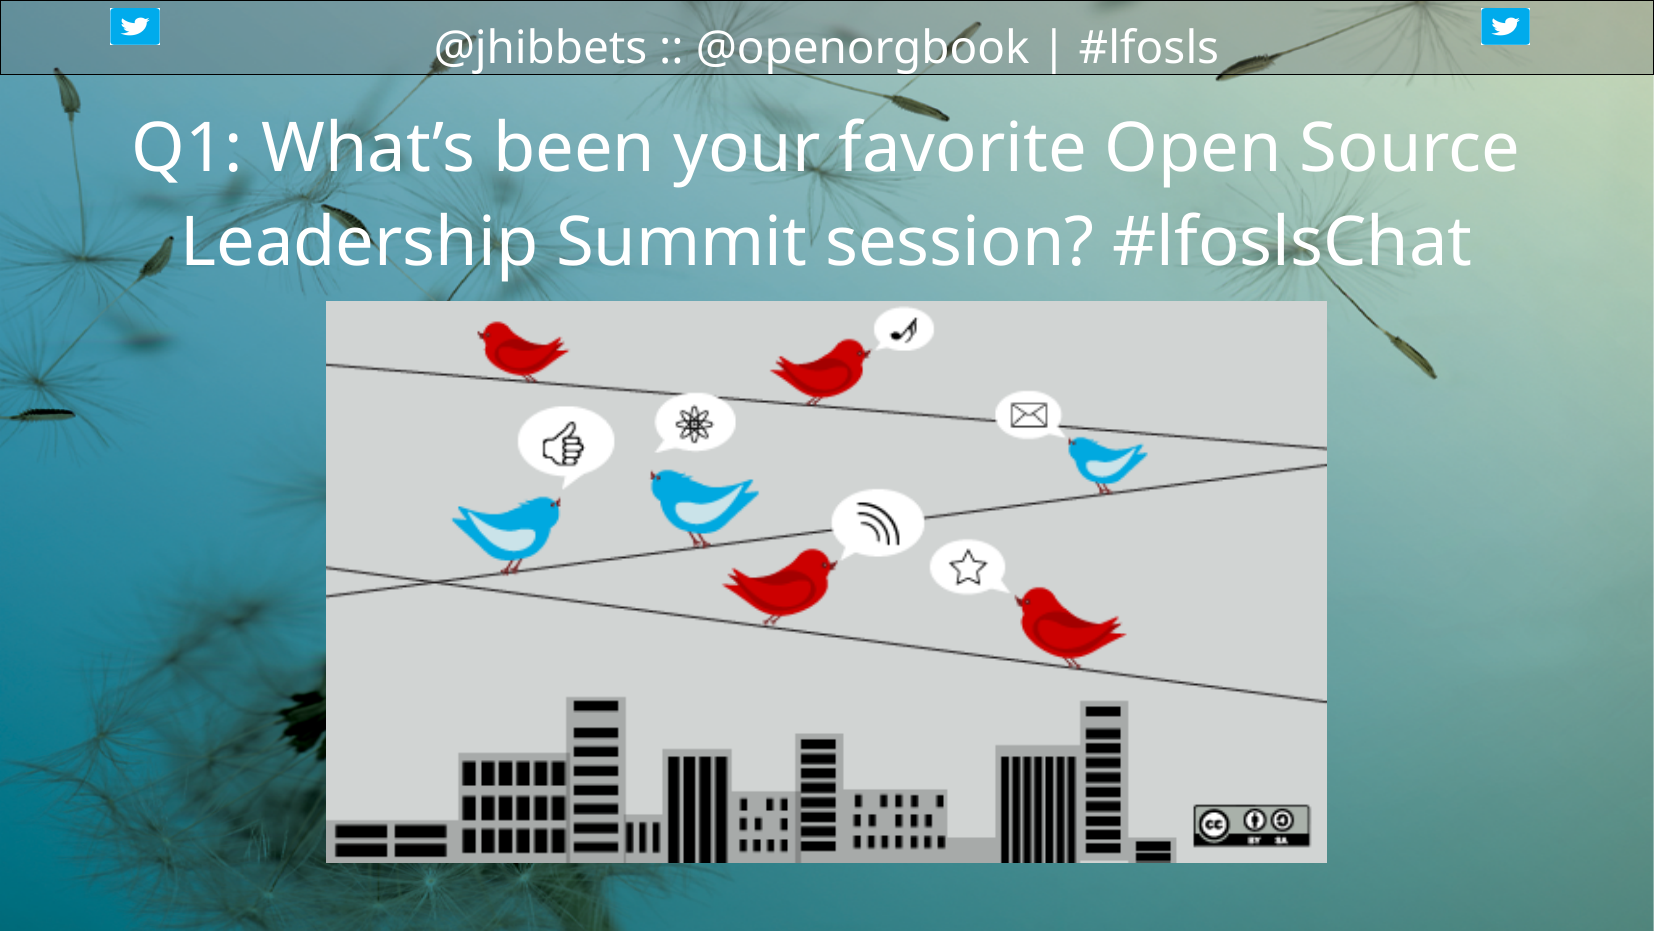

# Q1: What’s been your favorite Open Source Leadership Summit session? #lfoslsChat